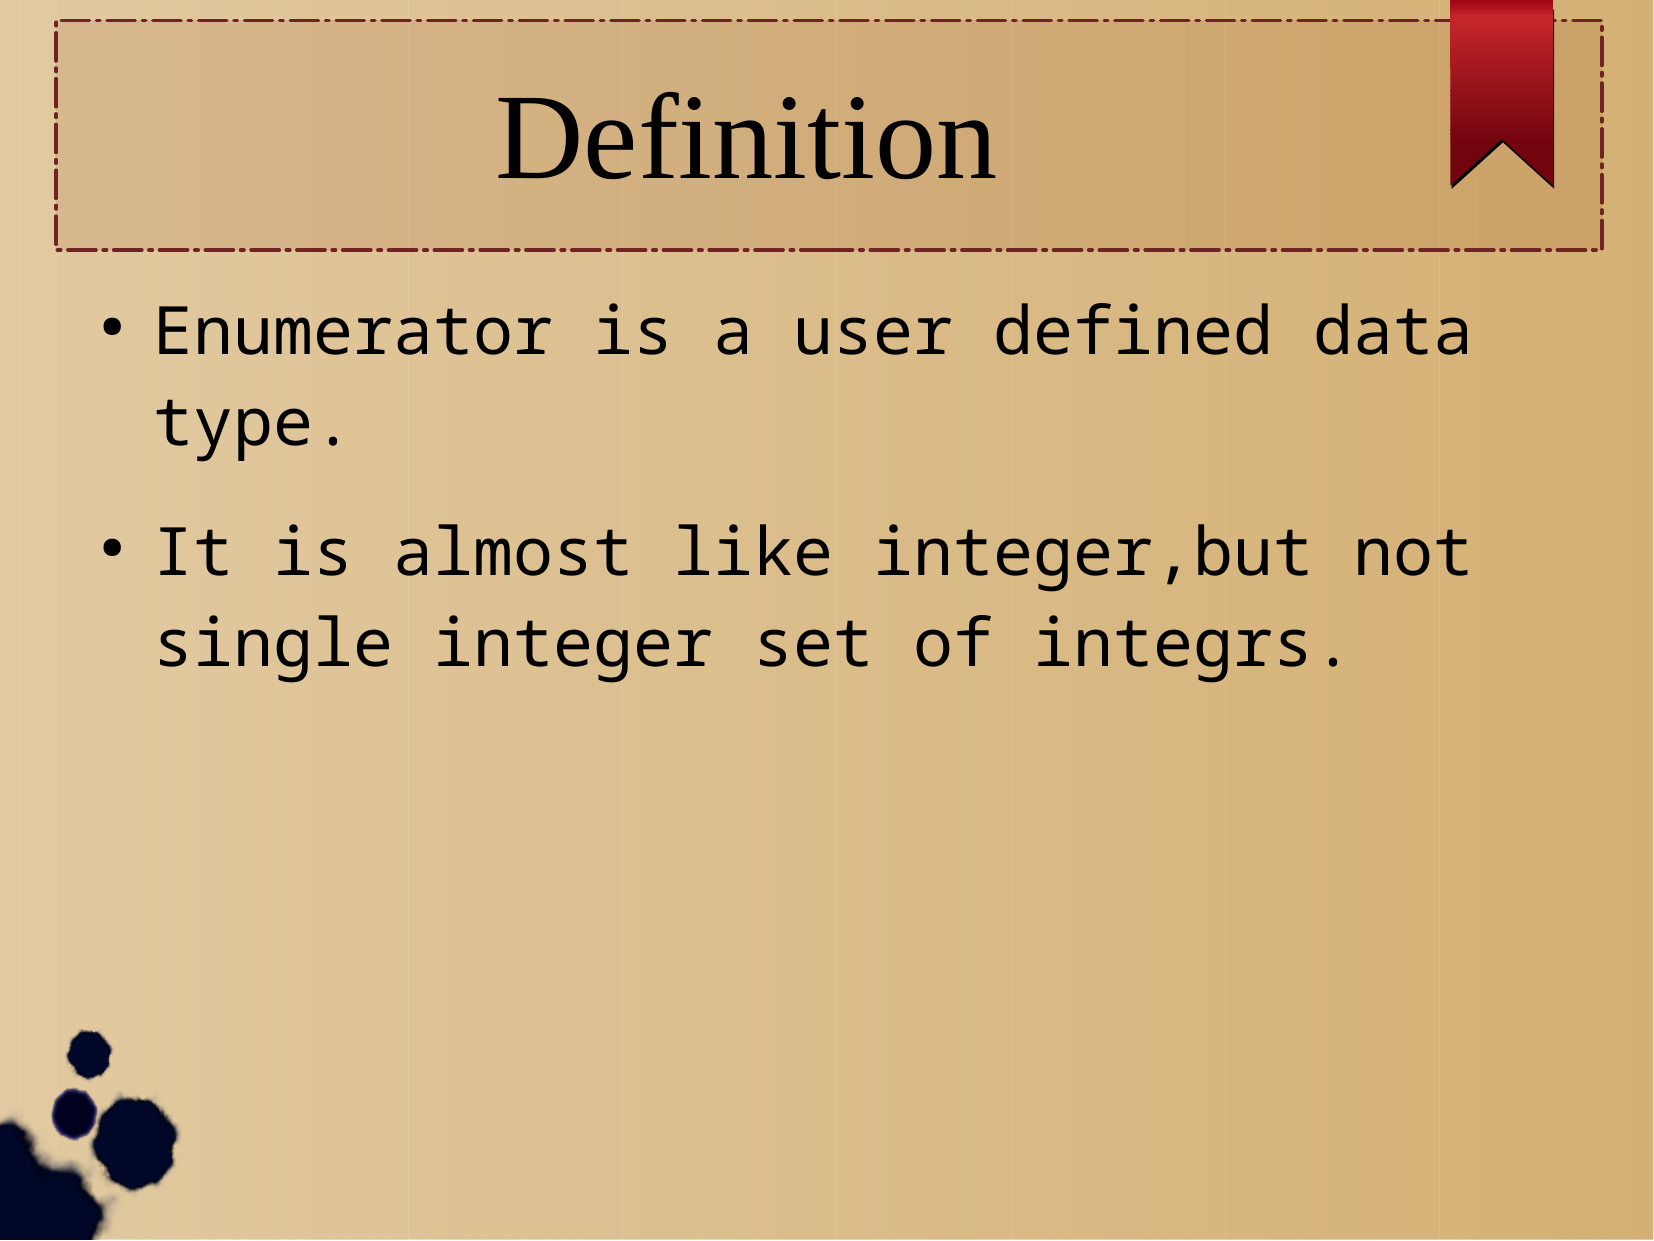

# Definition
Enumerator is a user defined data type.
It is almost like integer,but not single integer set of integrs.